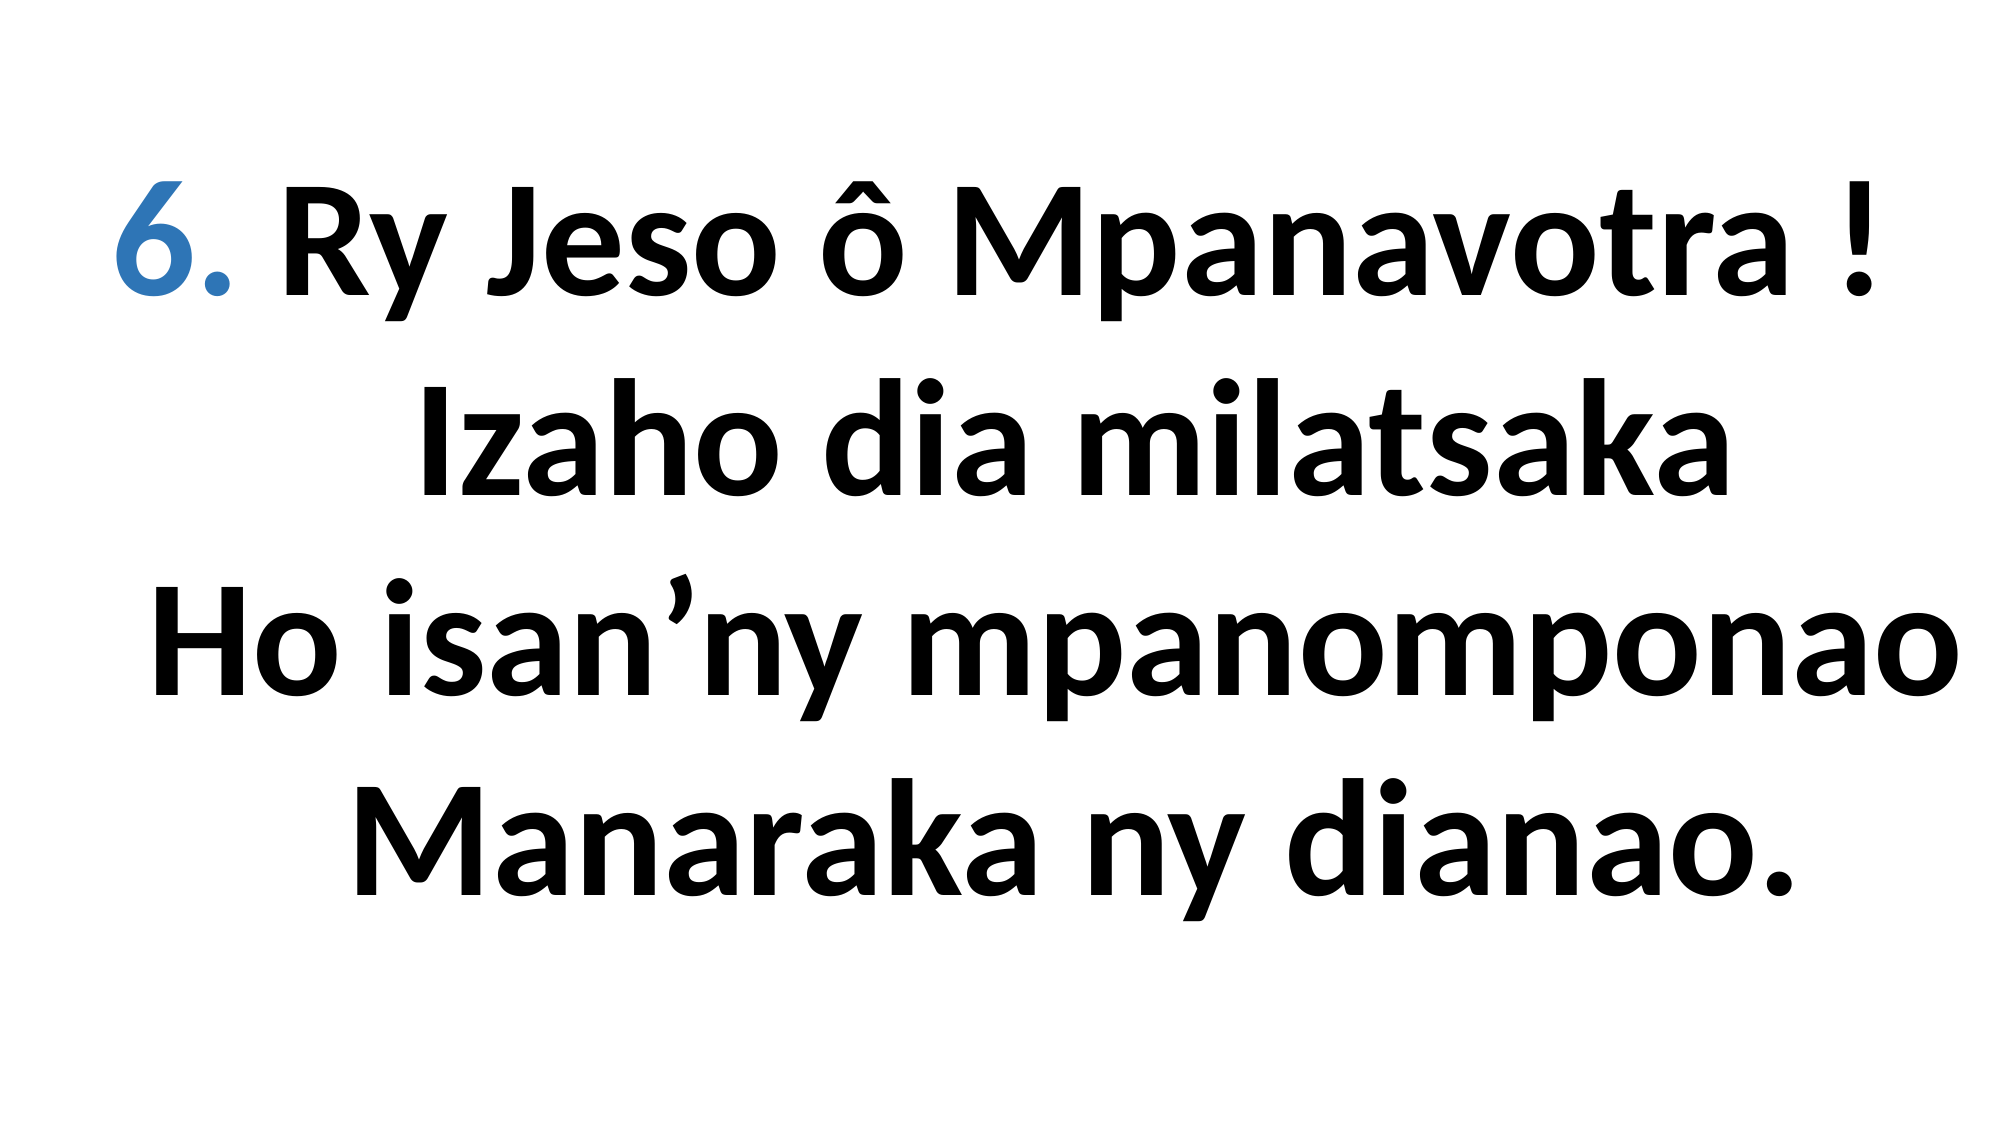

6. Ry Jeso ô Mpanavotra !
 Izaho dia milatsaka
 Ho isan’ny mpanomponao
 Manaraka ny dianao.